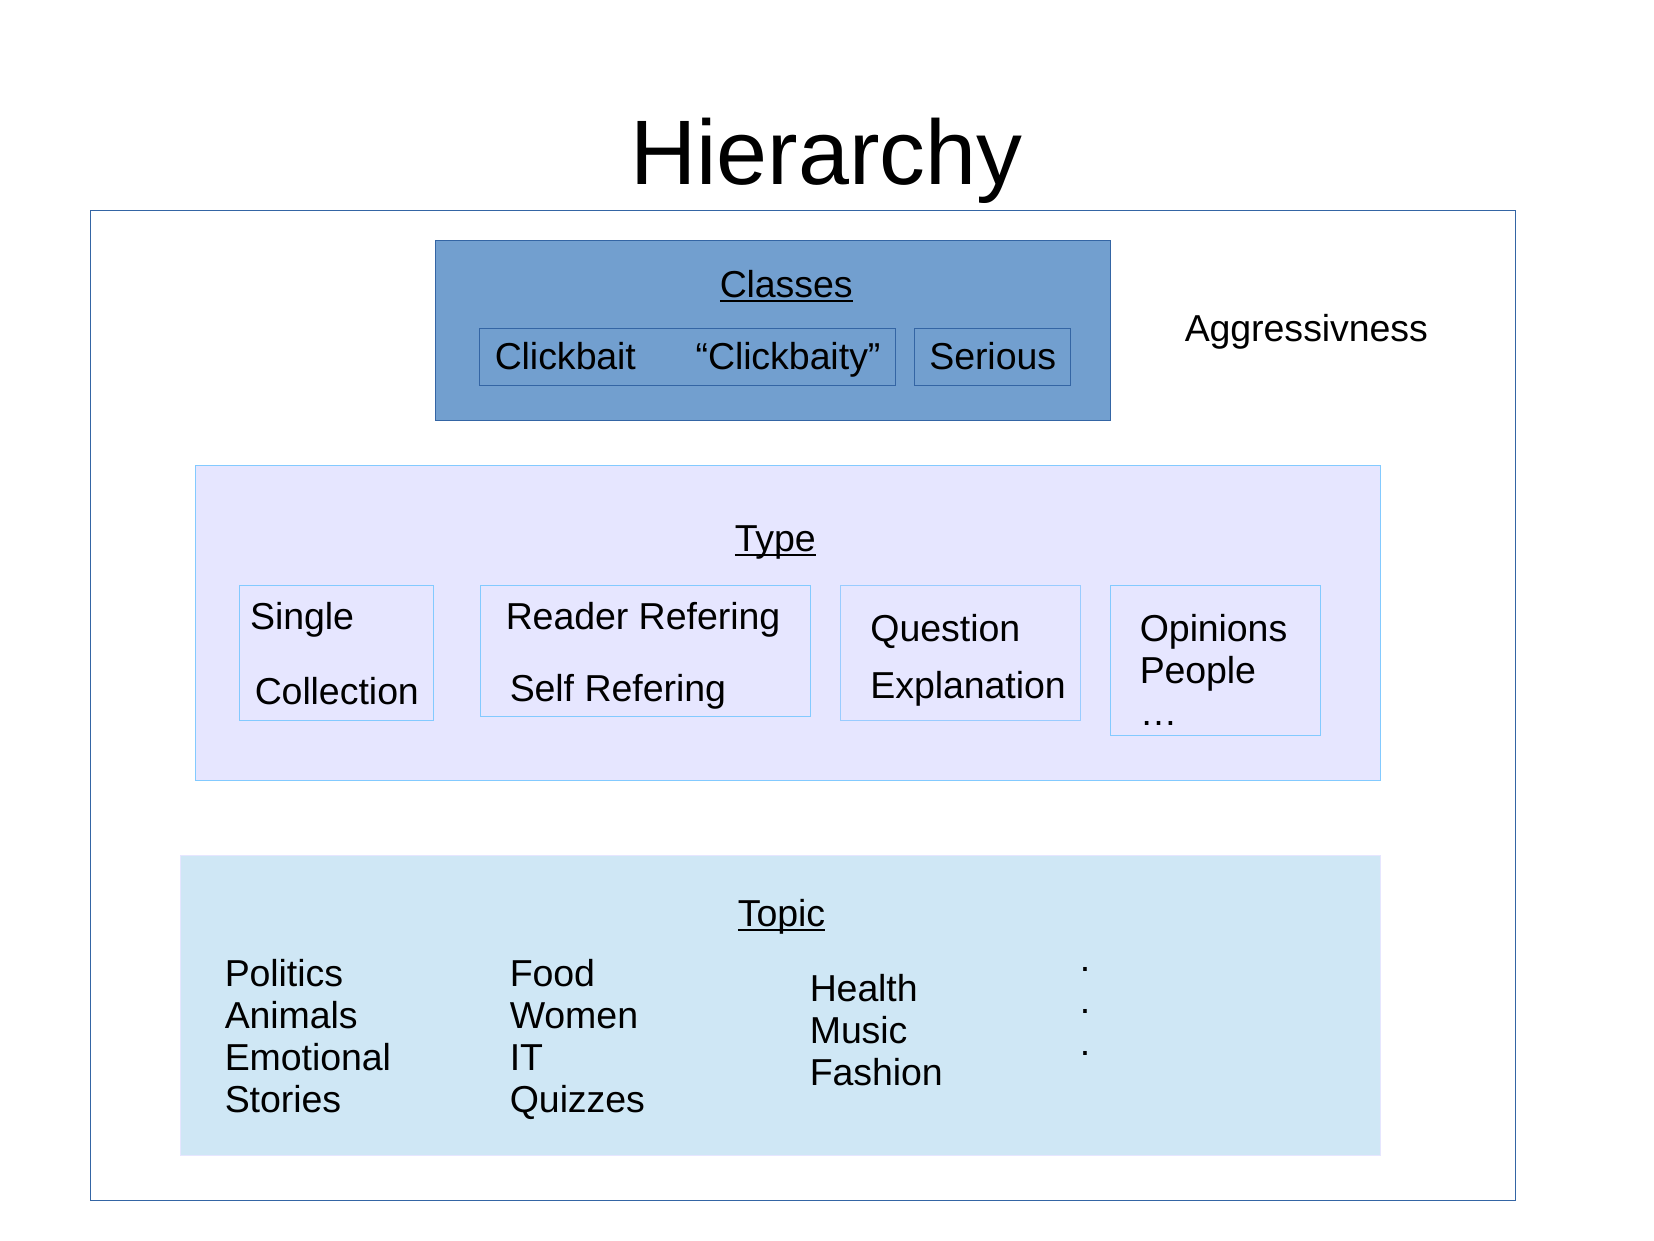

# Hierarchy
Classes
Aggressivness
Clickbait
“Clickbaity”
Serious
Type
 Single
Reader Refering
Question
Opinions
People
…
Explanation
Self Refering
Collection
Topic
.
.
.
Politics
Animals
Emotional Stories
Food
Women
IT
Quizzes
Health
Music
Fashion